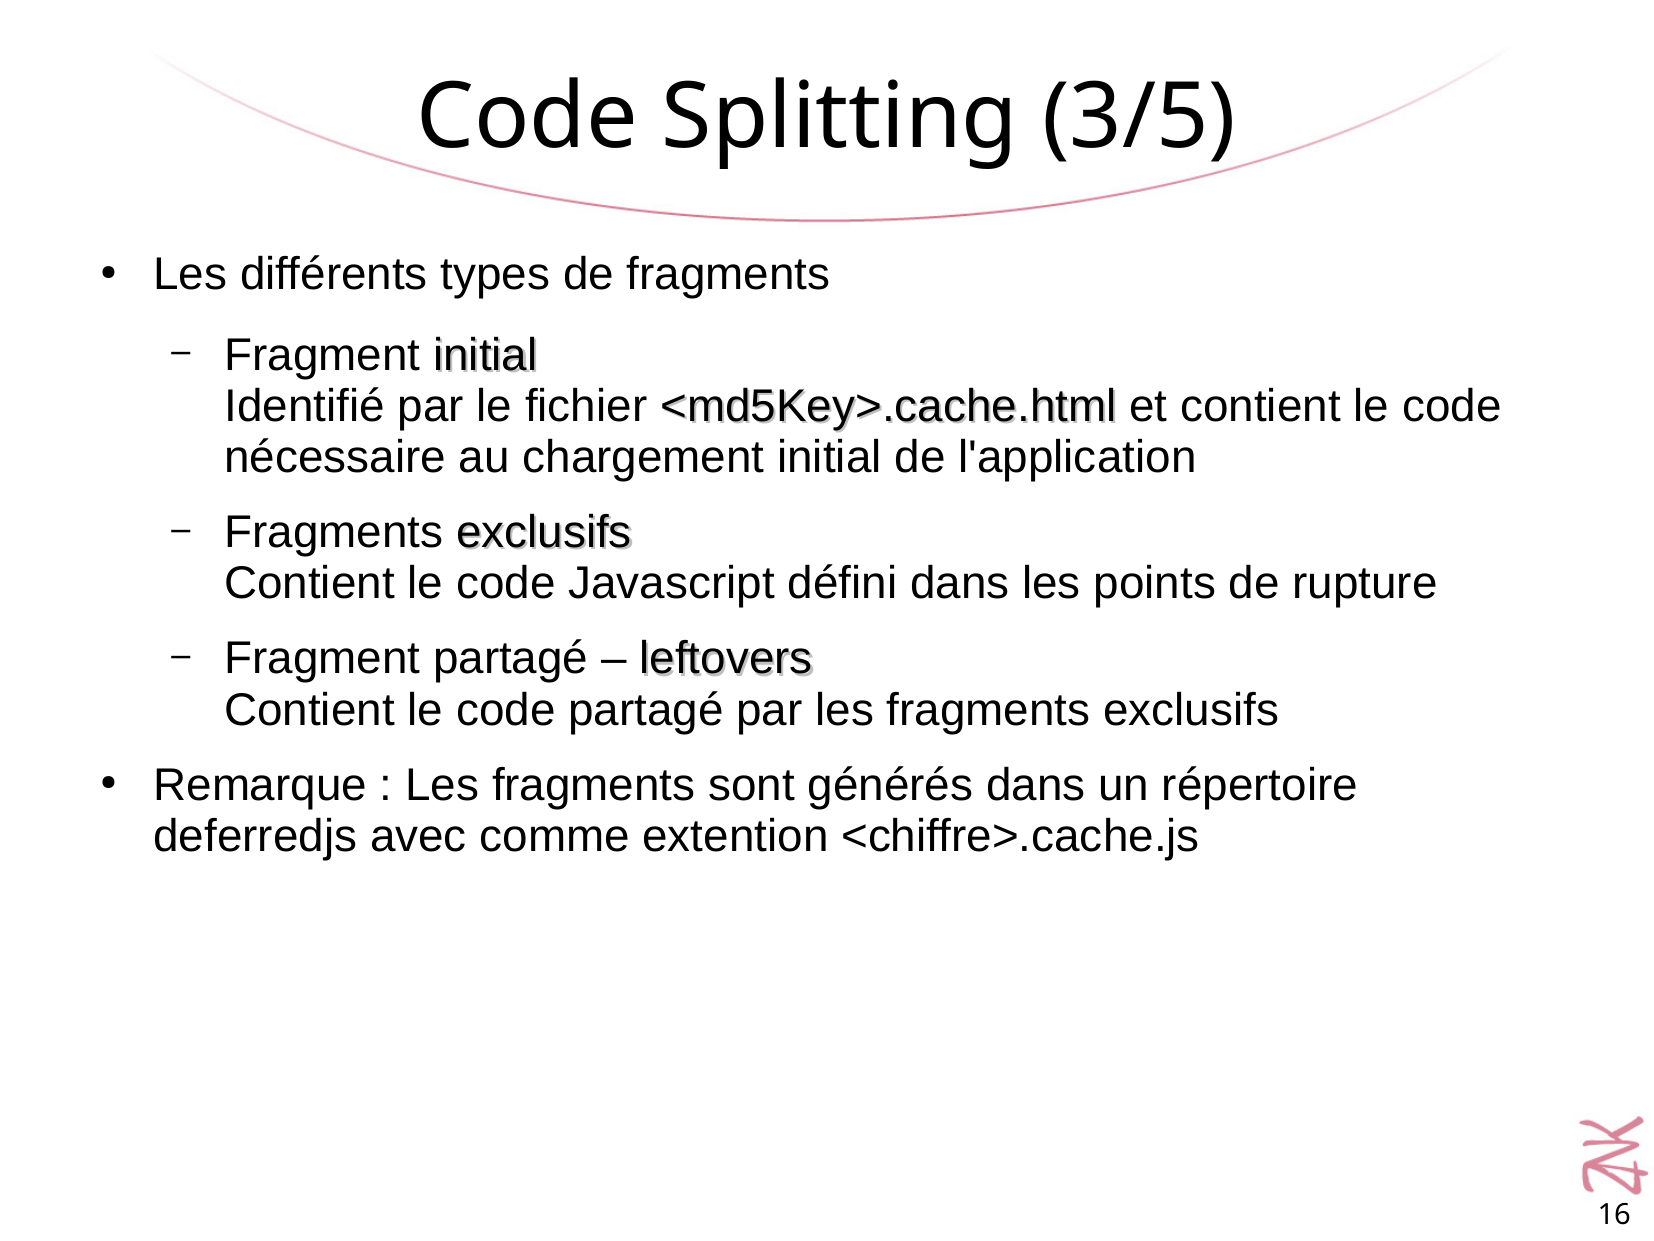

# Code Splitting (3/5)
Les différents types de fragments
Fragment initial
Identifié par le fichier <md5Key>.cache.html et contient le code nécessaire au chargement initial de l'application
Fragments exclusifs
Contient le code Javascript défini dans les points de rupture
Fragment partagé – leftovers
Contient le code partagé par les fragments exclusifs
Remarque : Les fragments sont générés dans un répertoire deferredjs avec comme extention <chiffre>.cache.js
16